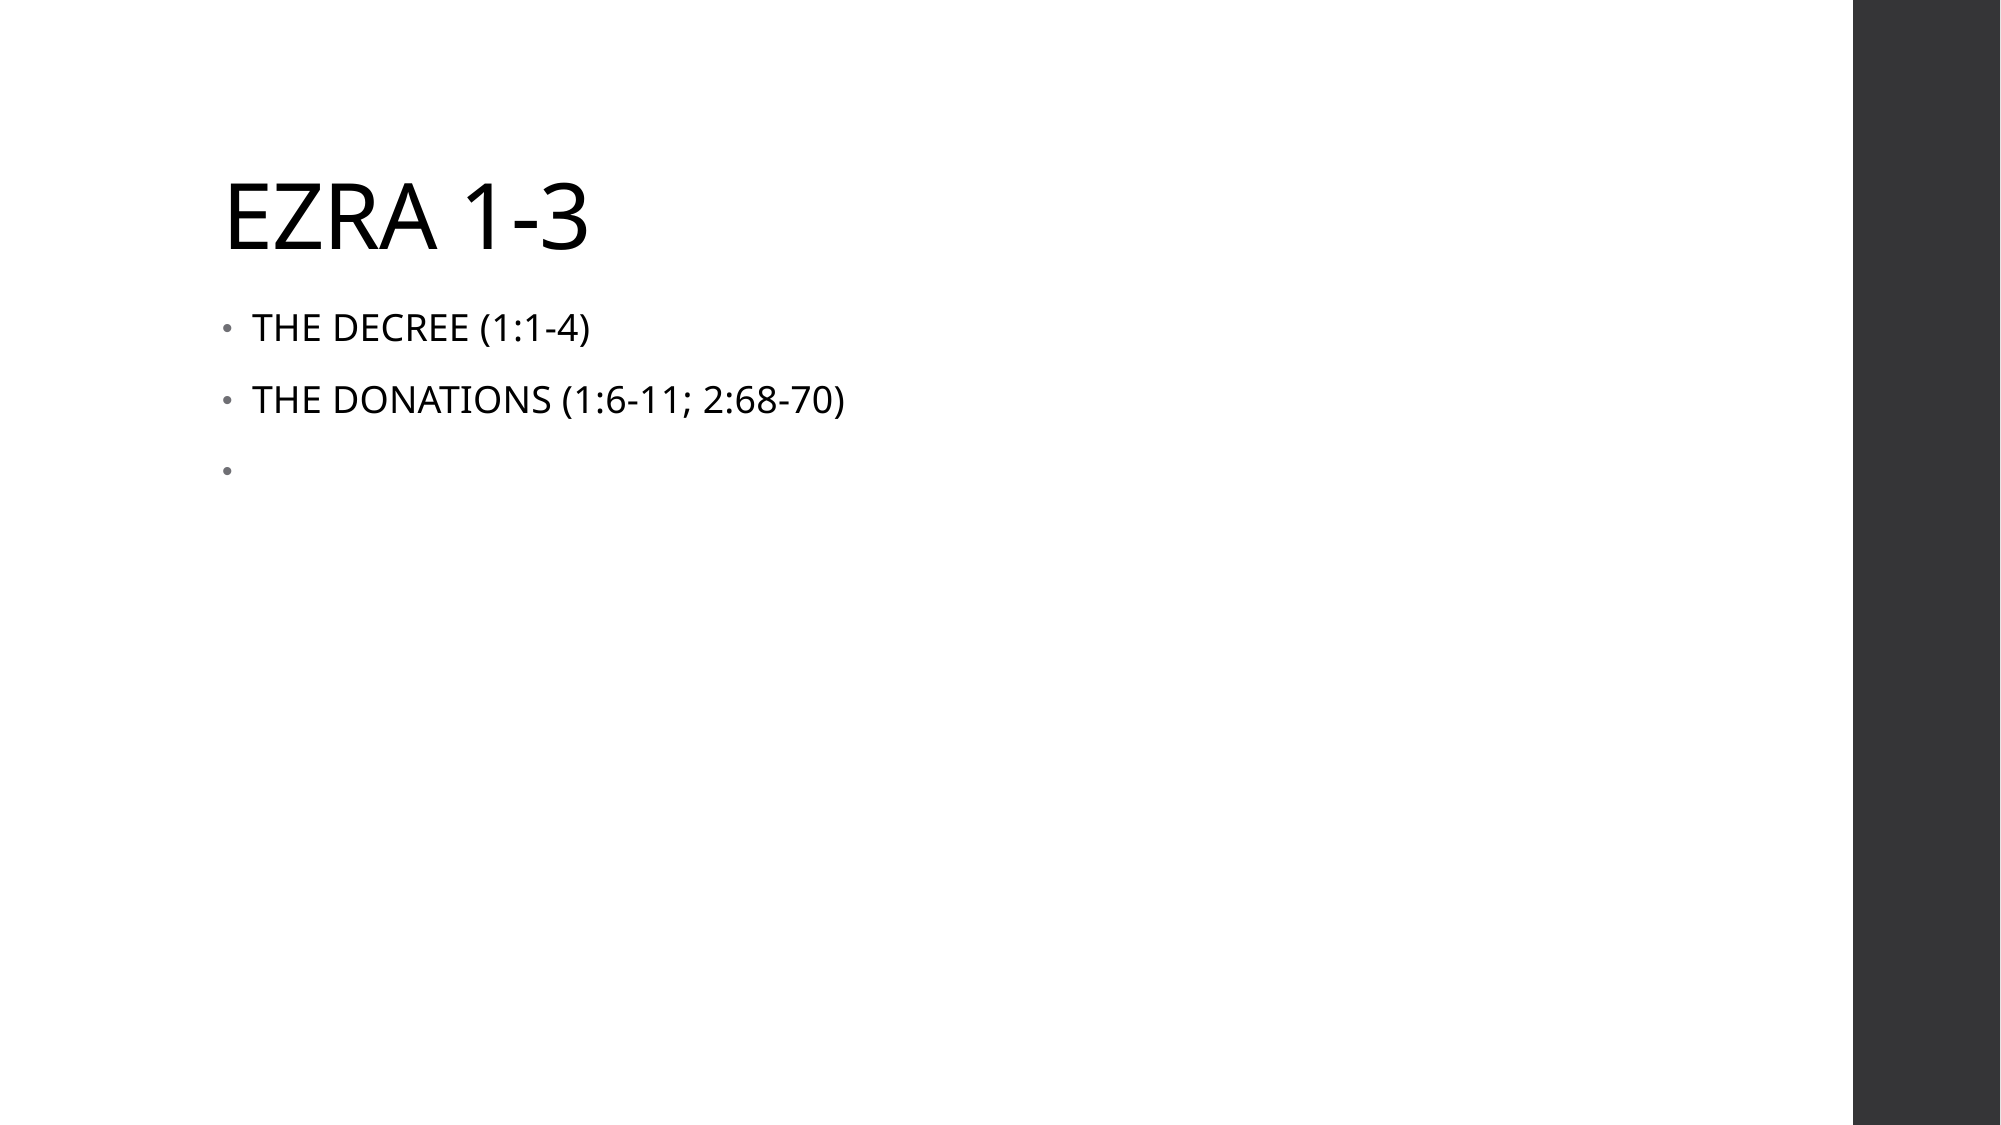

# EZRA 1-3
THE DECREE (1:1-4)
THE DONATIONS (1:6-11; 2:68-70)